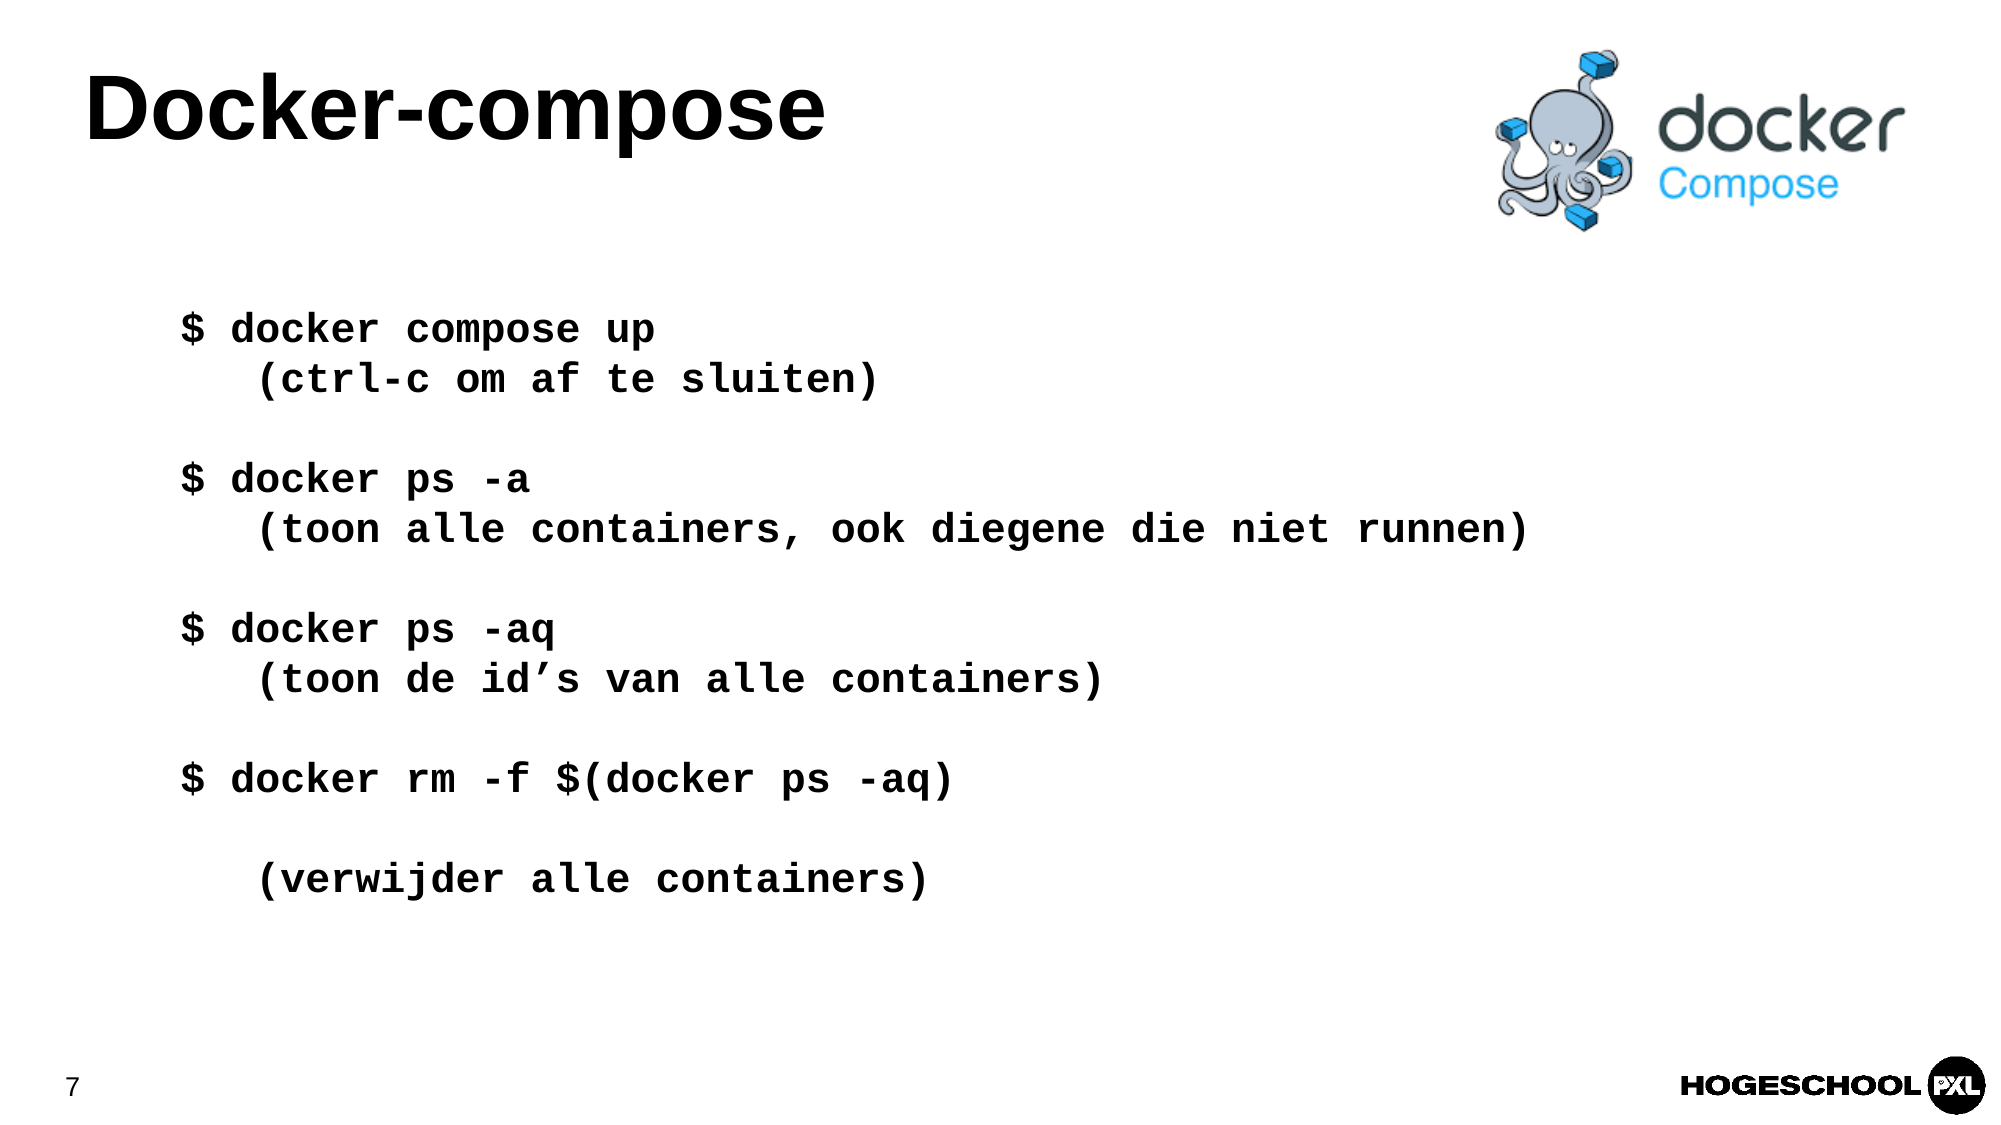

# Docker-compose
$ docker compose up
(ctrl-c om af te sluiten)
$ docker ps -a
(toon alle containers, ook diegene die niet runnen)
$ docker ps -aq
(toon de id’s van alle containers)
$ docker rm -f $(docker ps -aq)
(verwijder alle containers)